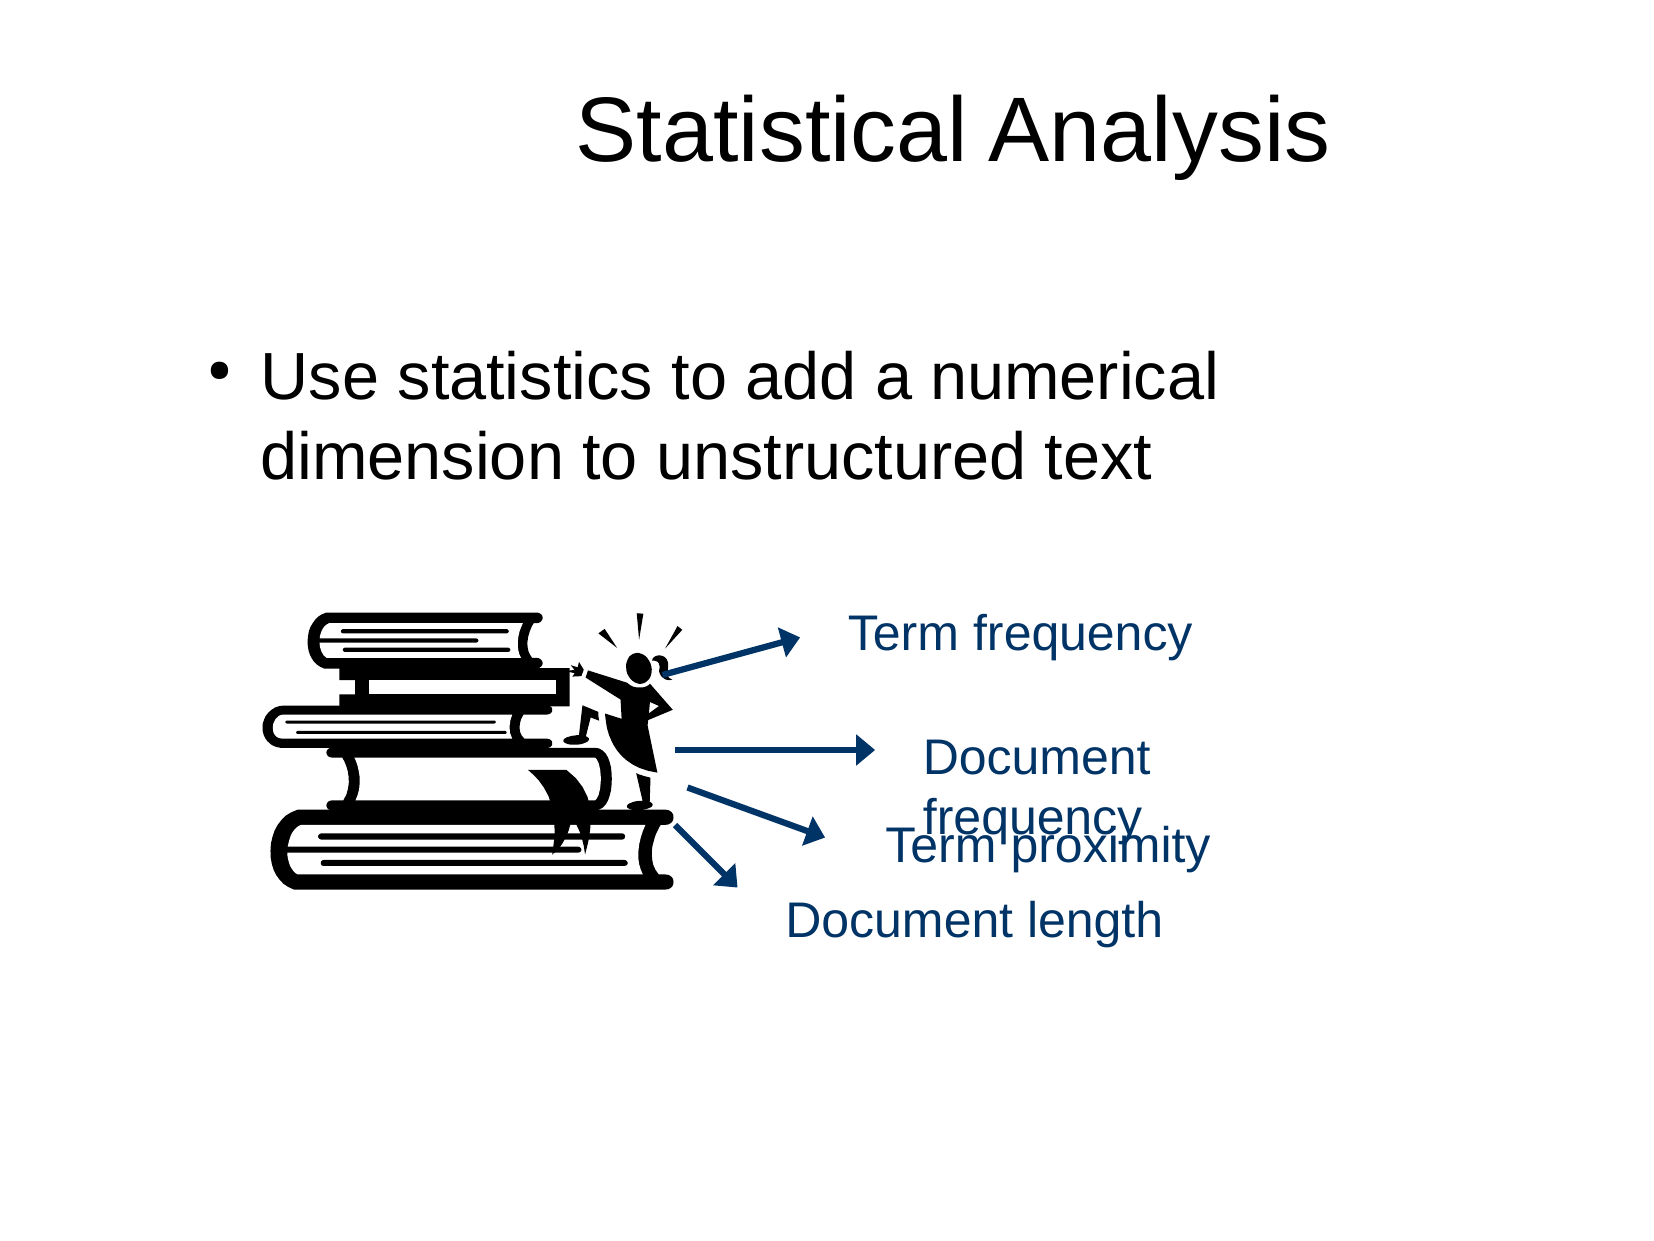

# Statistical Analysis
Use statistics to add a numerical dimension to unstructured text
Term frequency
Document frequency
Term proximity
Document length